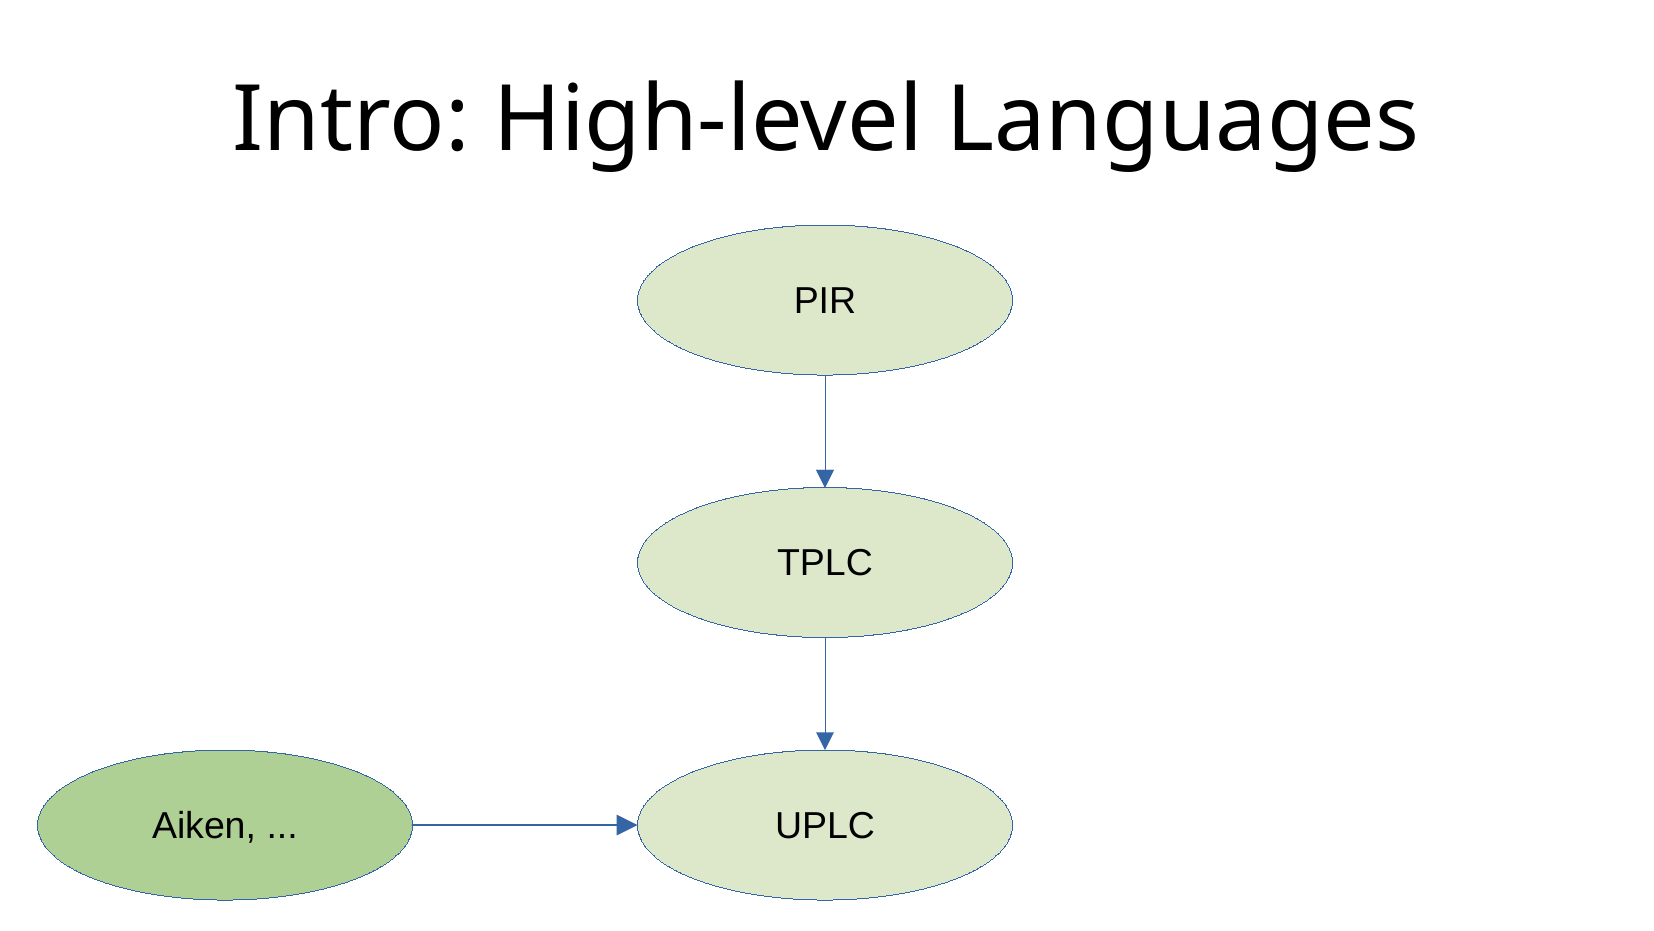

# Intro: High-level Languages
PIR
TPLC
Aiken, ...
UPLC